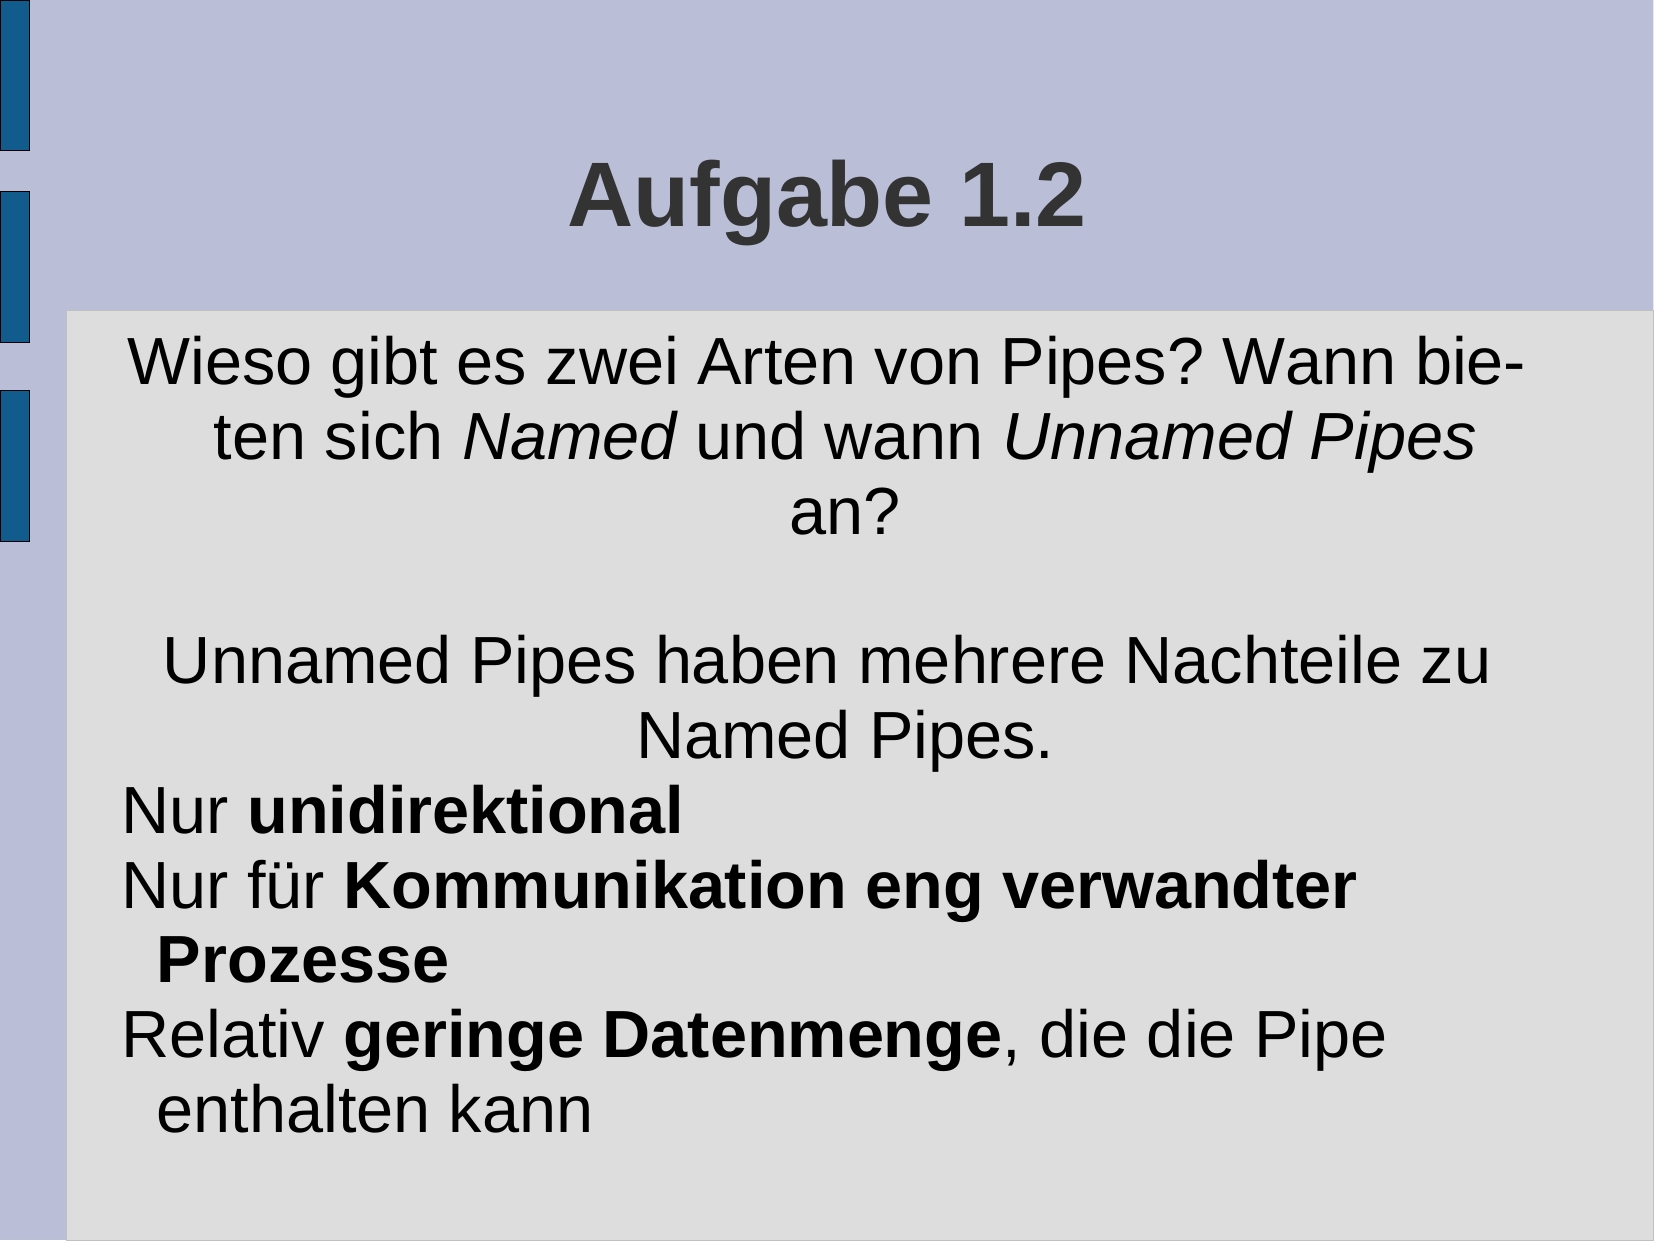

# Aufgabe 1.2
Wieso gibt es zwei Arten von Pipes? Wann bie-ten sich Named und wann Unnamed Pipes an?
Unnamed Pipes haben mehrere Nachteile zu Named Pipes.
Nur unidirektional
Nur für Kommunikation eng verwandter Prozesse
Relativ geringe Datenmenge, die die Pipe enthalten kann